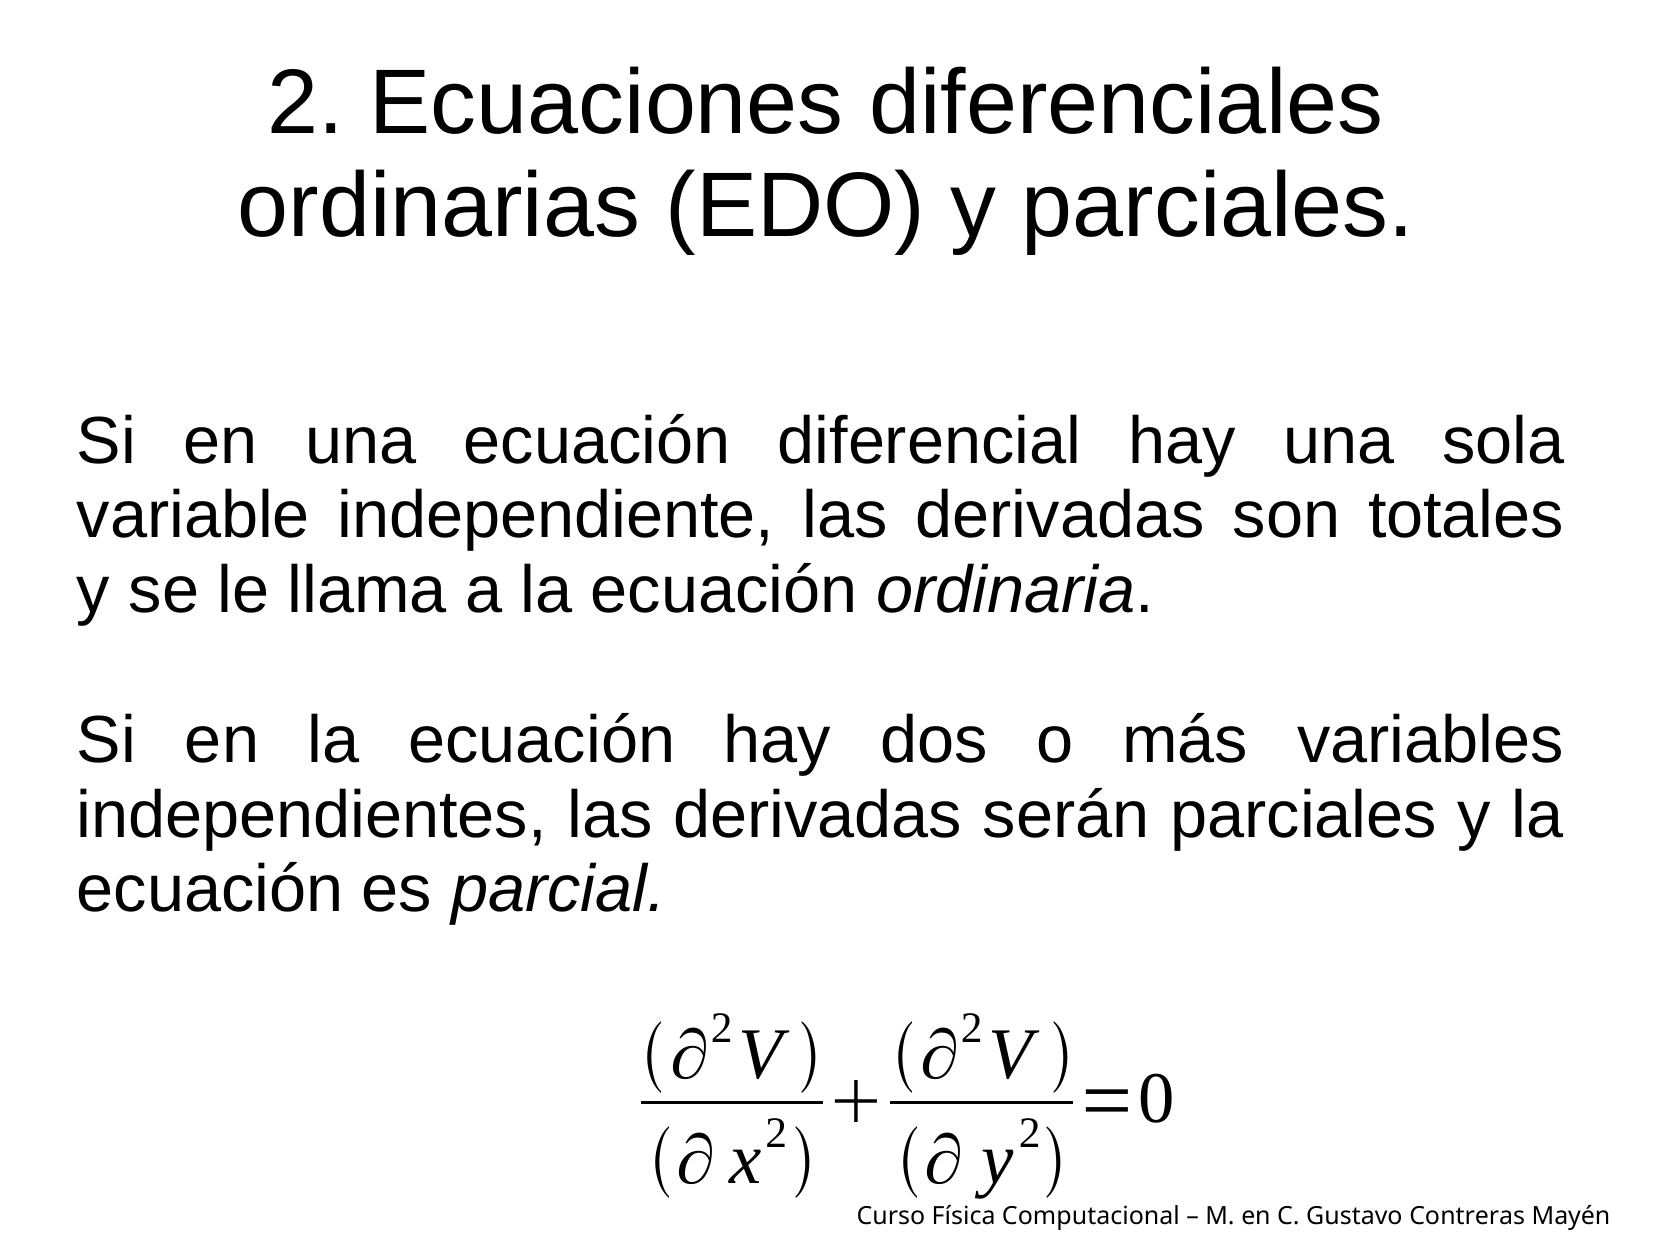

# 2. Ecuaciones diferenciales ordinarias (EDO) y parciales.
Si en una ecuación diferencial hay una sola variable independiente, las derivadas son totales y se le llama a la ecuación ordinaria.
Si en la ecuación hay dos o más variables independientes, las derivadas serán parciales y la ecuación es parcial.